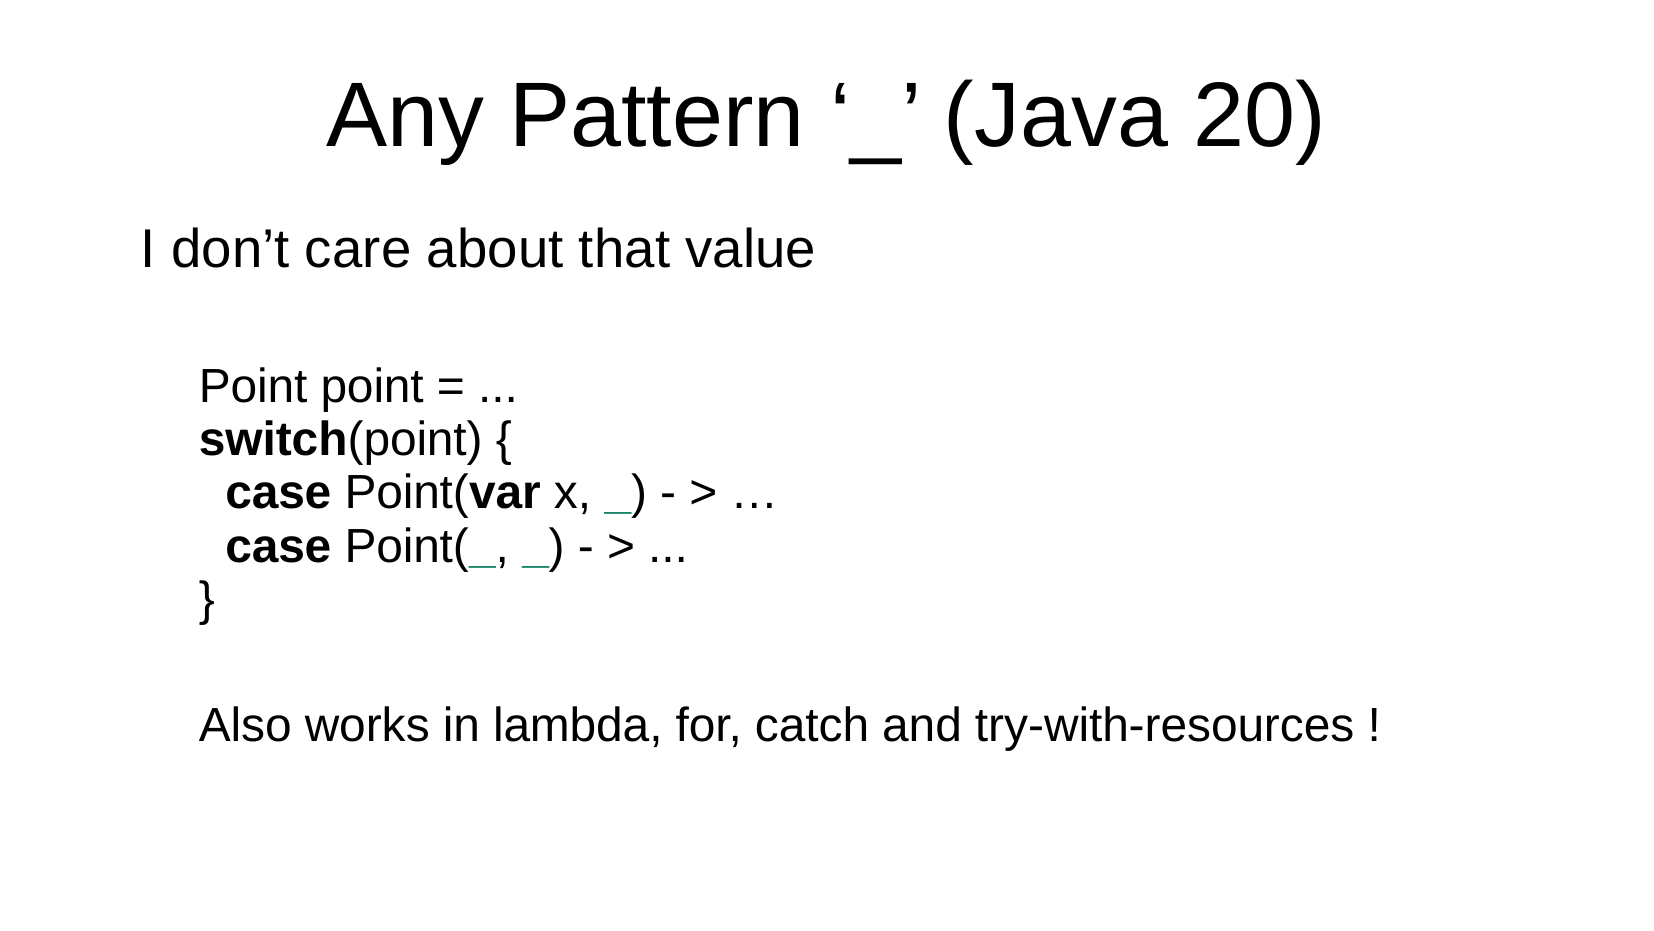

# Any Pattern ‘_’ (Java 20)
I don’t care about that value
Point point = ...
switch(point) {
 case Point(var x, _) - > …
 case Point(_, _) - > ...
}
Also works in lambda, for, catch and try-with-resources !